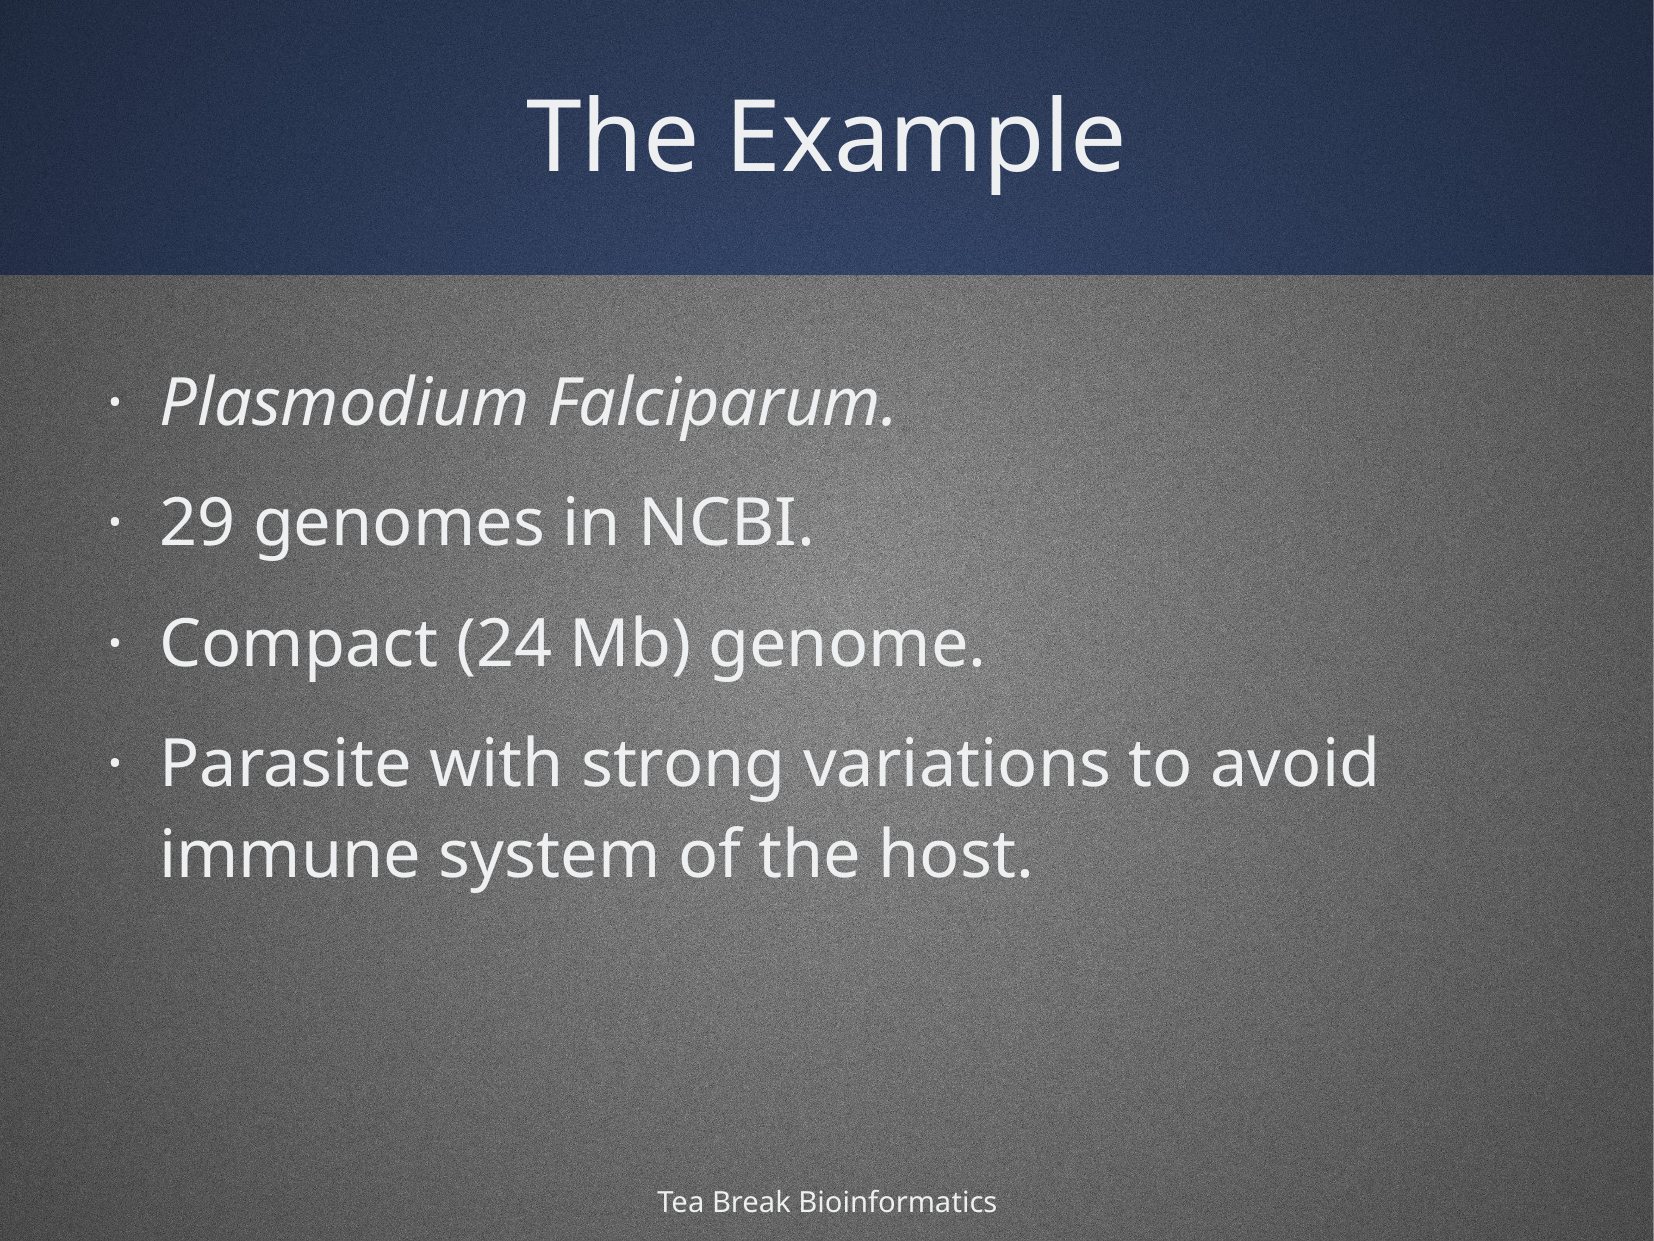

# The Example
Plasmodium Falciparum.
29 genomes in NCBI.
Compact (24 Mb) genome.
Parasite with strong variations to avoid immune system of the host.